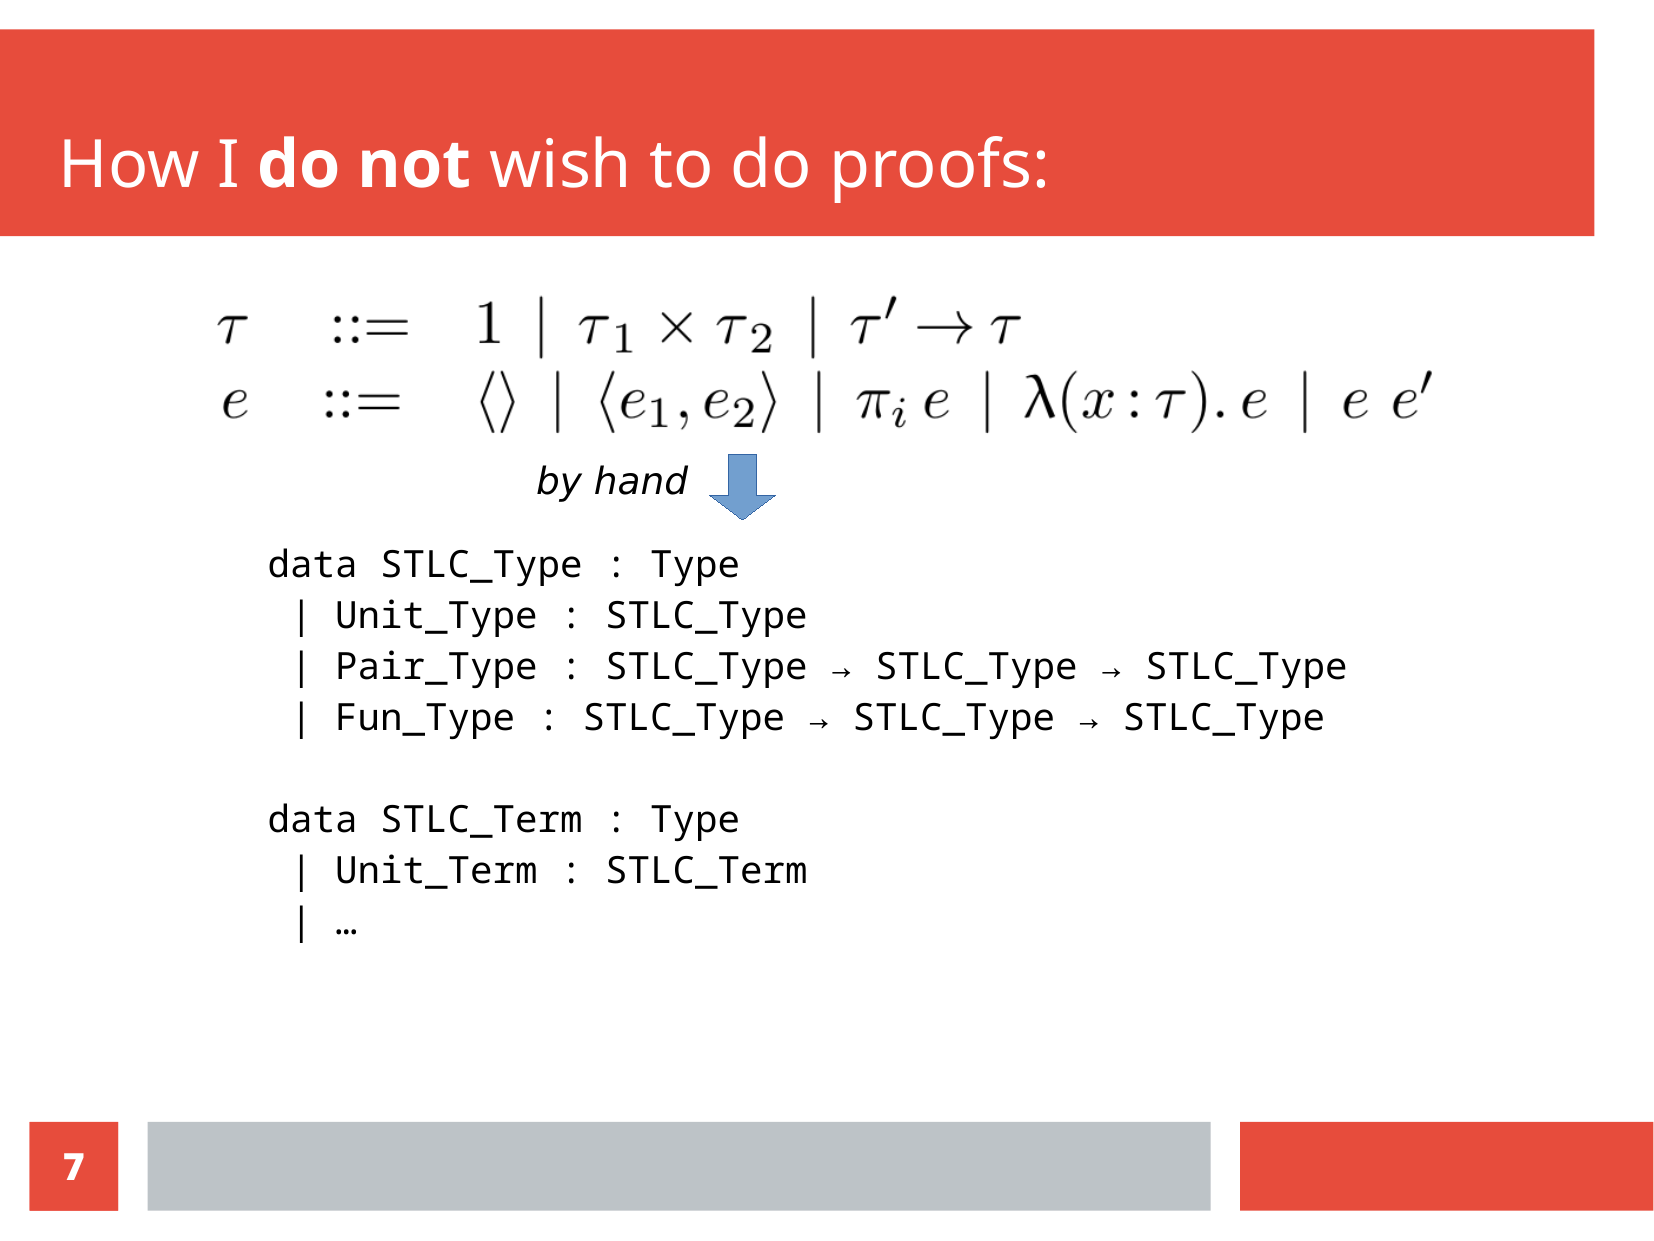

# How I do not wish to do proofs:
by hand
data STLC_Type : Type
 | Unit_Type : STLC_Type
 | Pair_Type : STLC_Type → STLC_Type → STLC_Type
 | Fun_Type : STLC_Type → STLC_Type → STLC_Type
data STLC_Term : Type
 | Unit_Term : STLC_Term
 | …
7